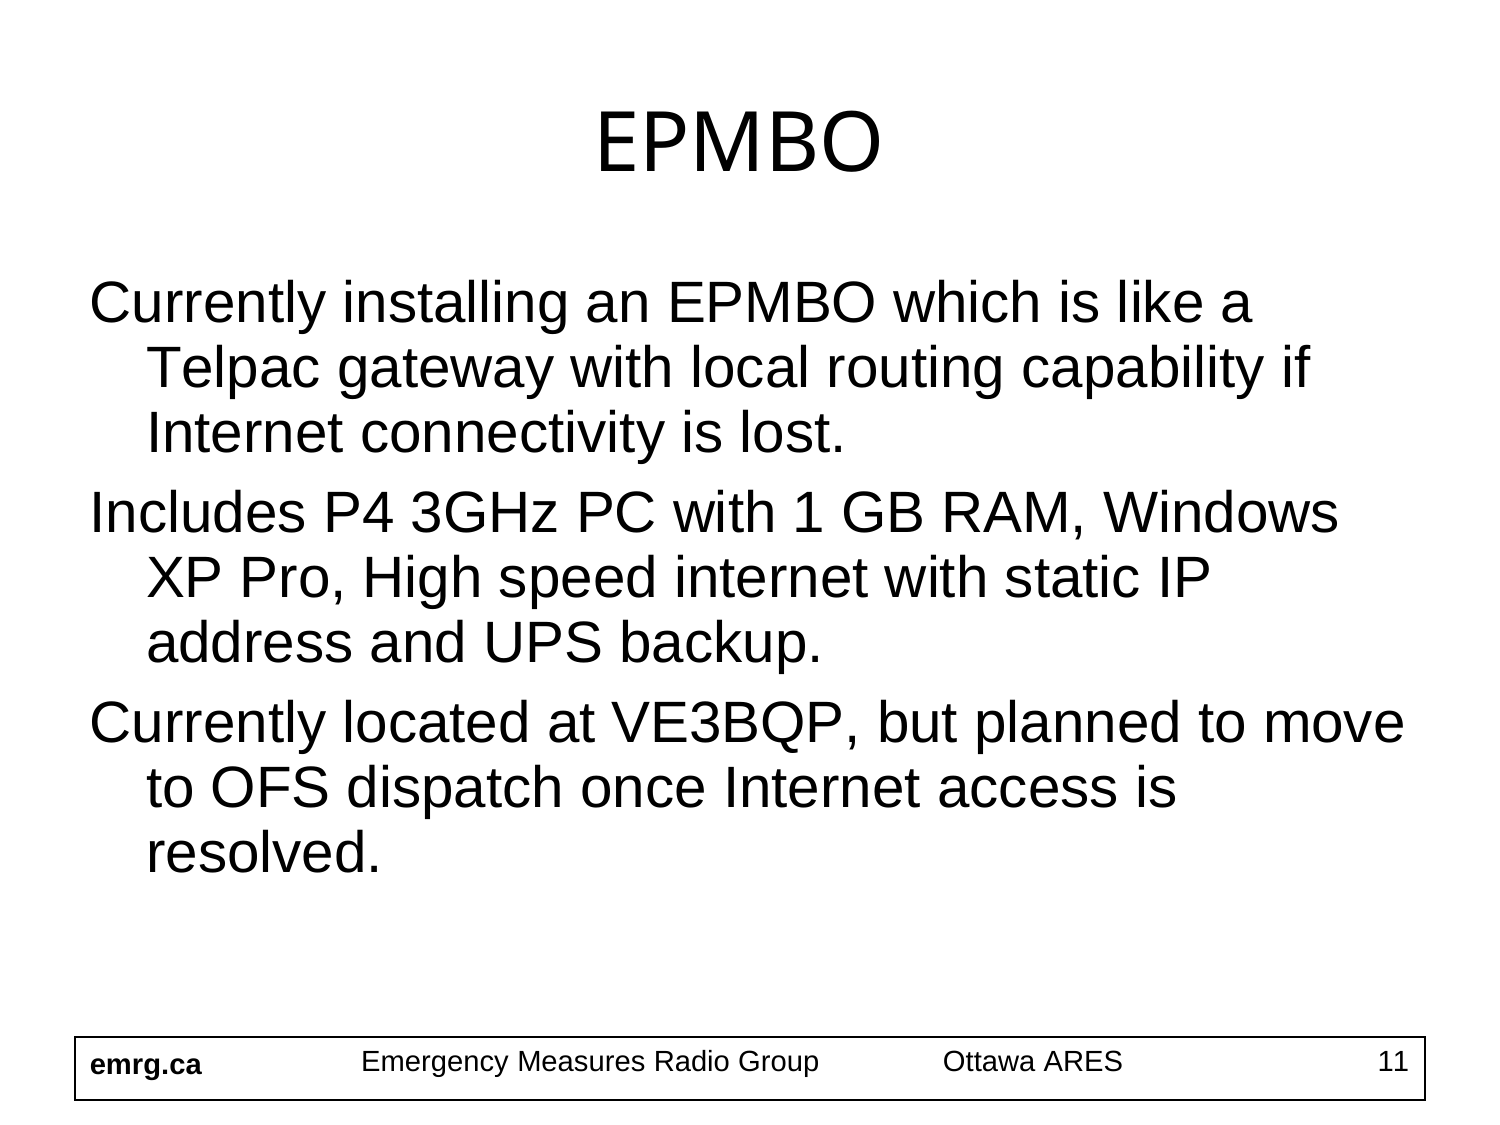

# EPMBO
Currently installing an EPMBO which is like a Telpac gateway with local routing capability if Internet connectivity is lost.
Includes P4 3GHz PC with 1 GB RAM, Windows XP Pro, High speed internet with static IP address and UPS backup.
Currently located at VE3BQP, but planned to move to OFS dispatch once Internet access is resolved.
Emergency Measures Radio Group Ottawa ARES
11